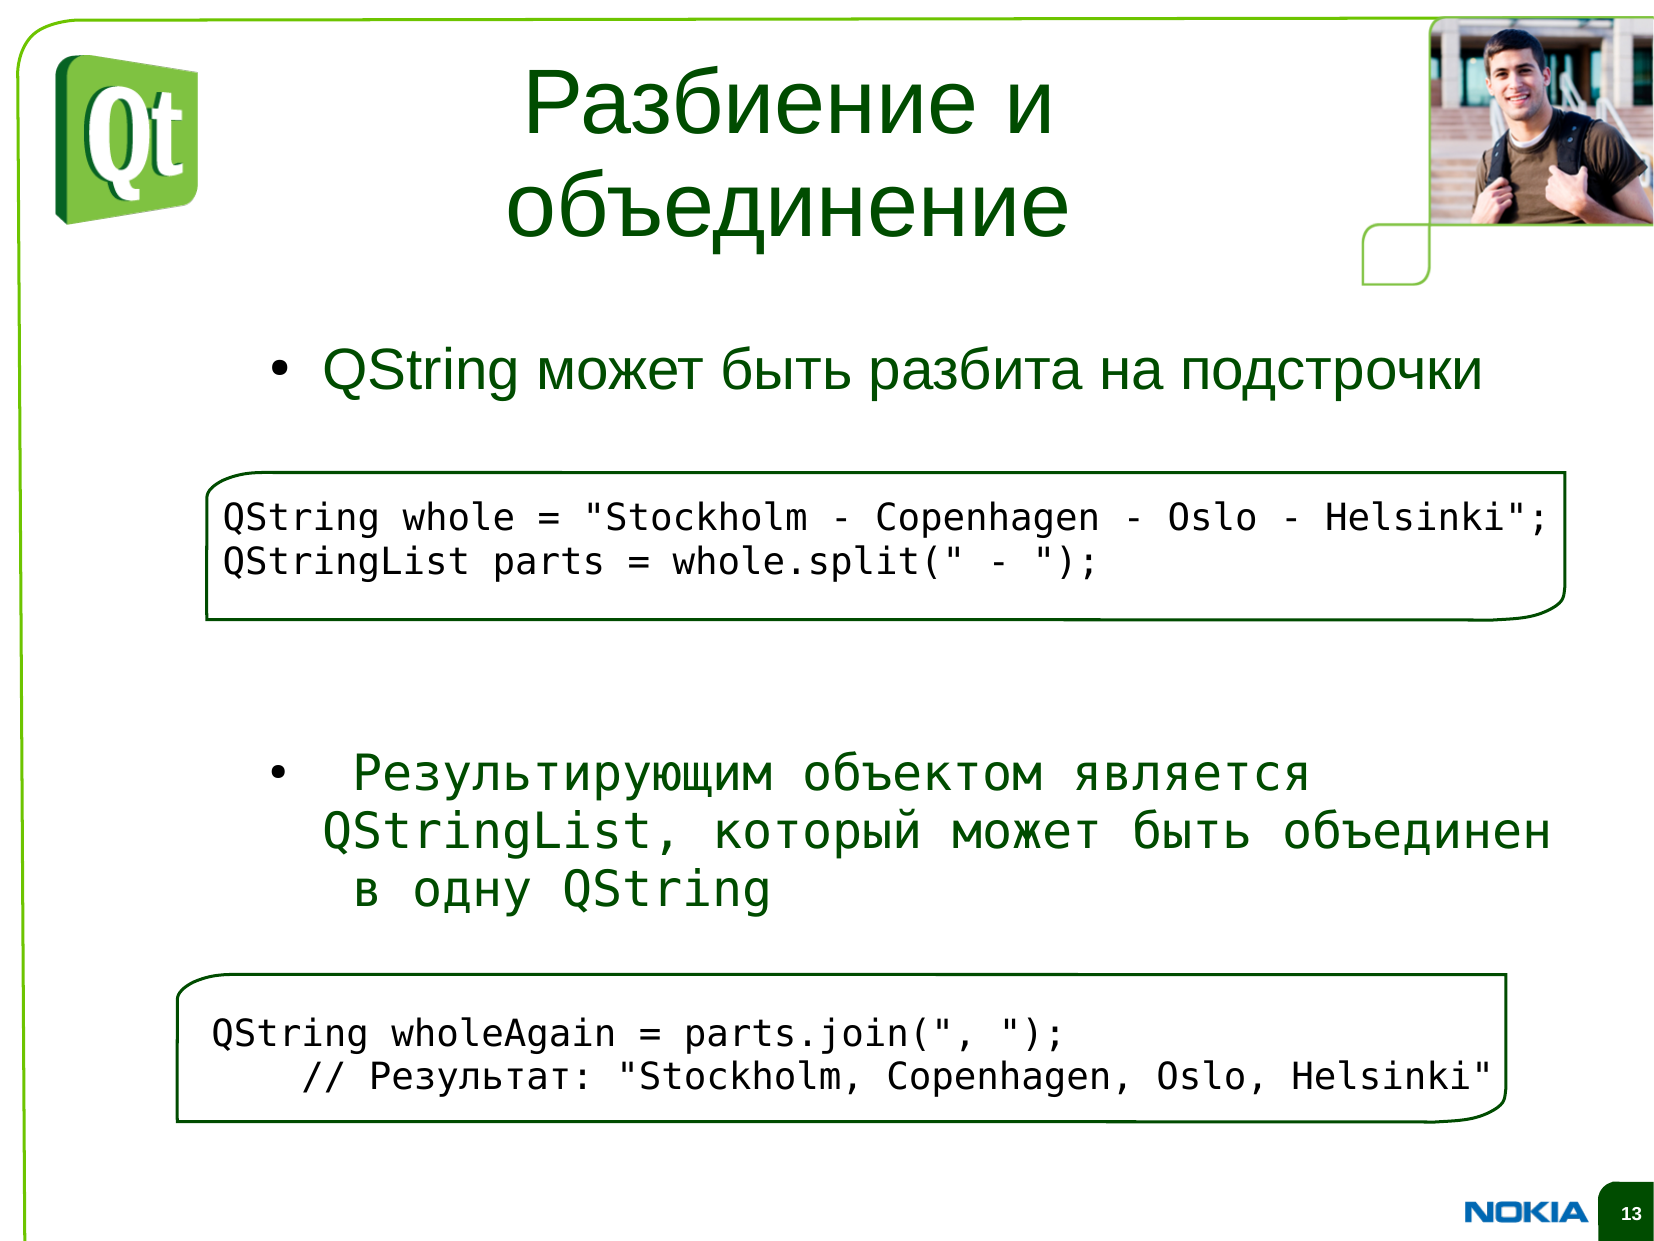

# Разбиение и объединение
QString может быть разбита на подстрочки
 Результирующим объектом является QStringList, который может быть объединен в одну QString
QString whole = "Stockholm - Copenhagen - Oslo - Helsinki";
QStringList parts = whole.split(" - ");
QString wholeAgain = parts.join(", ");
 // Результат: "Stockholm, Copenhagen, Oslo, Helsinki"